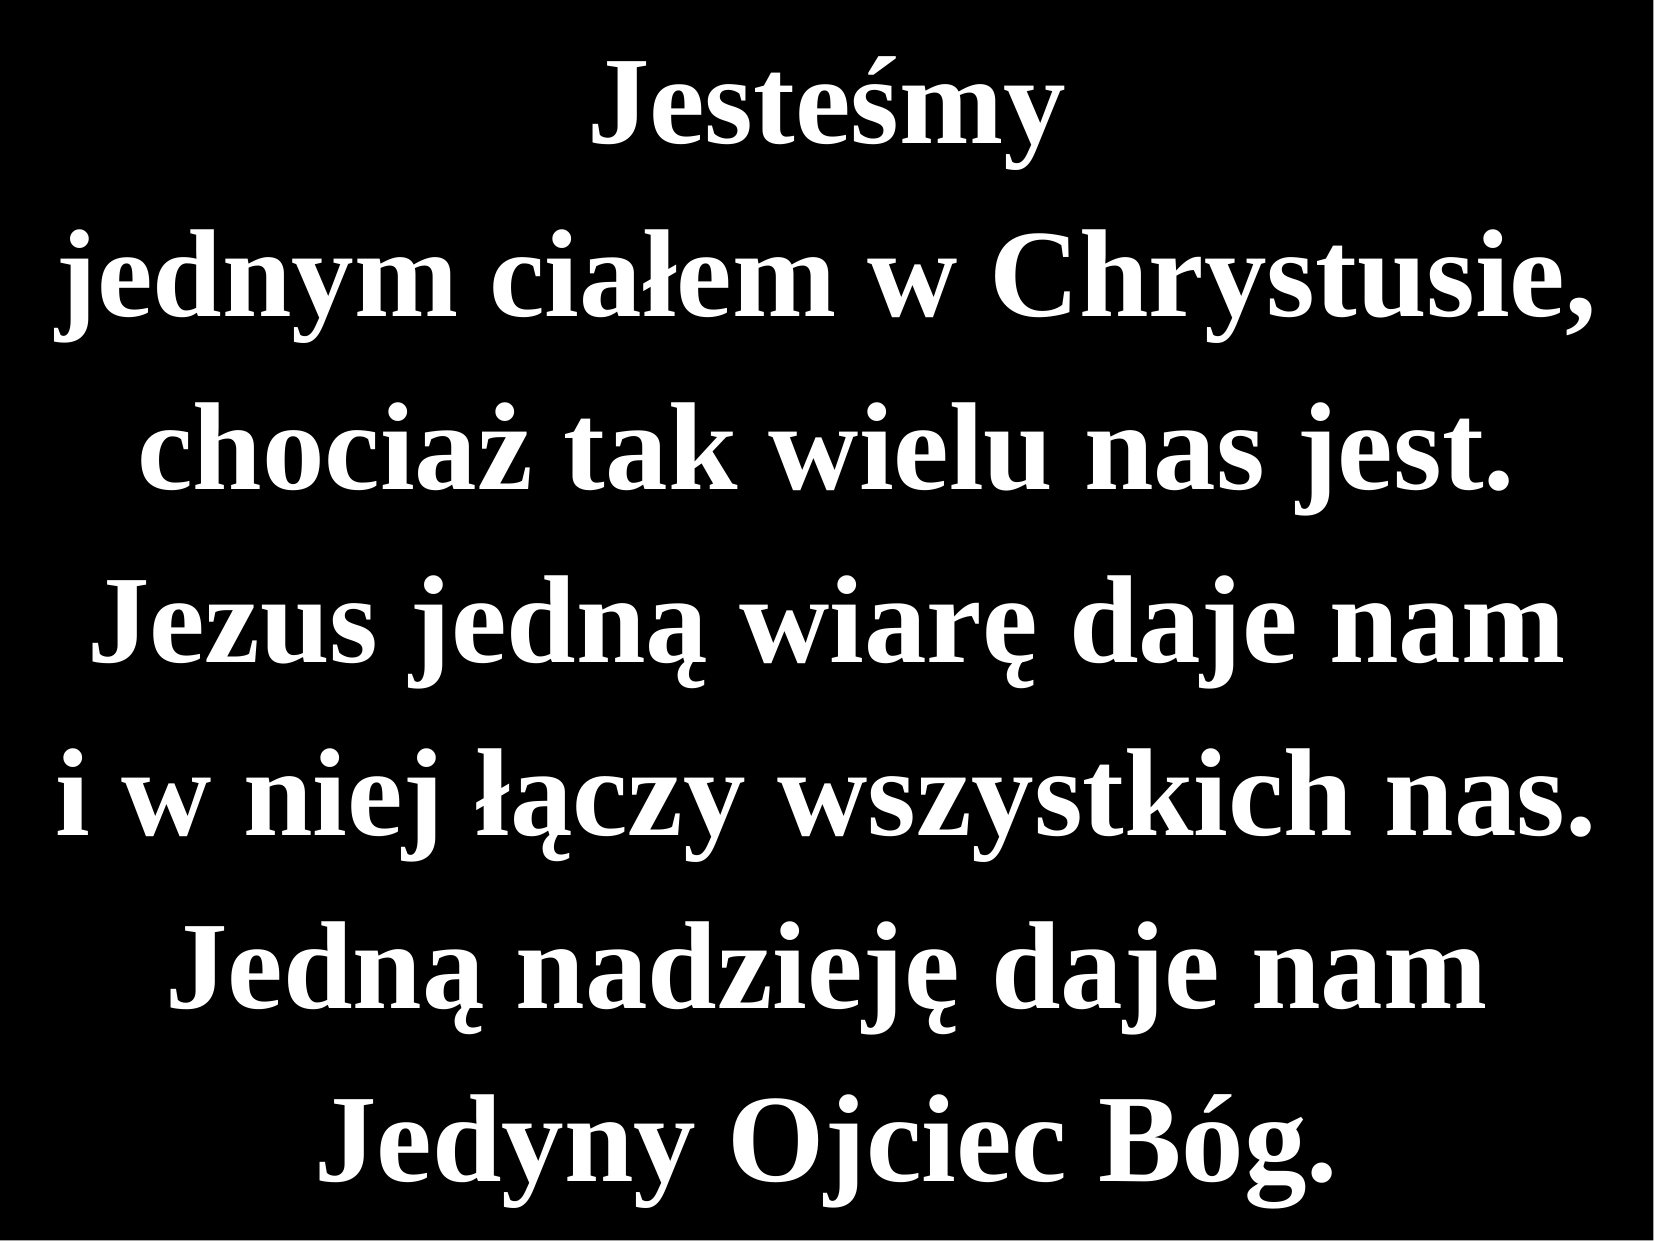

# Jesteśmy ppp jednym ciałem w Chrystusie, ppp chociaż tak wielu nas jest. ppp Jezus jedną wiarę daje nam ppp i w niej łączy wszystkich nas. ppp Jedną nadzieję daje nam ppp Jedyny Ojciec Bóg.